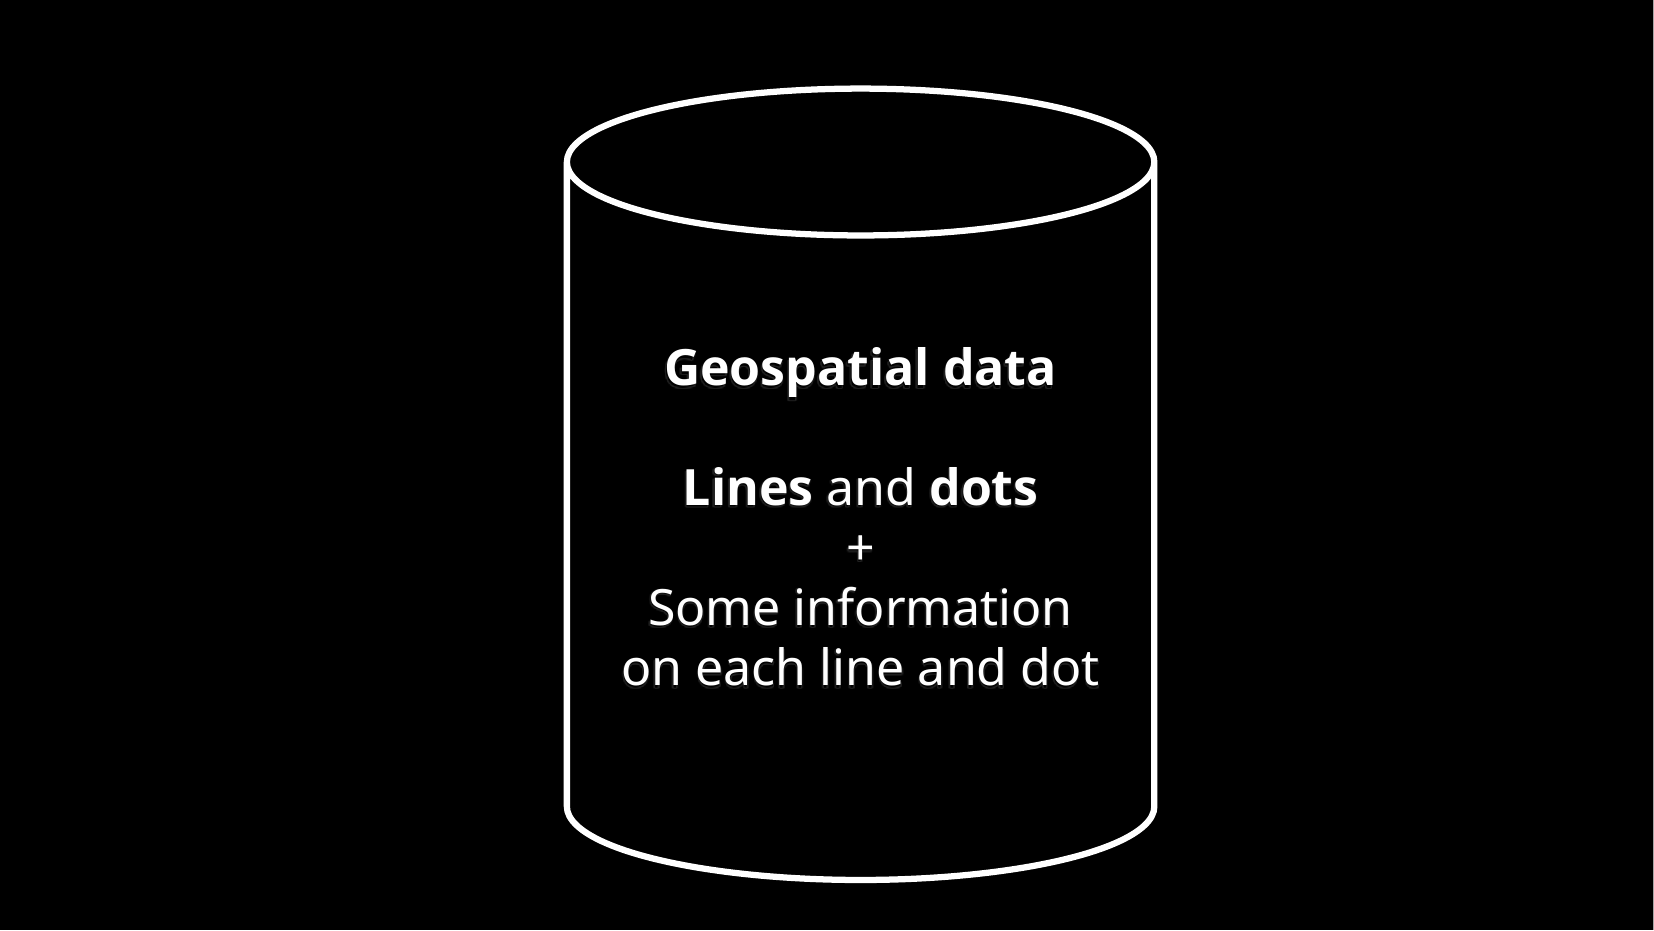

Geospatial data
Lines and dots
+
Some information
on each line and dot